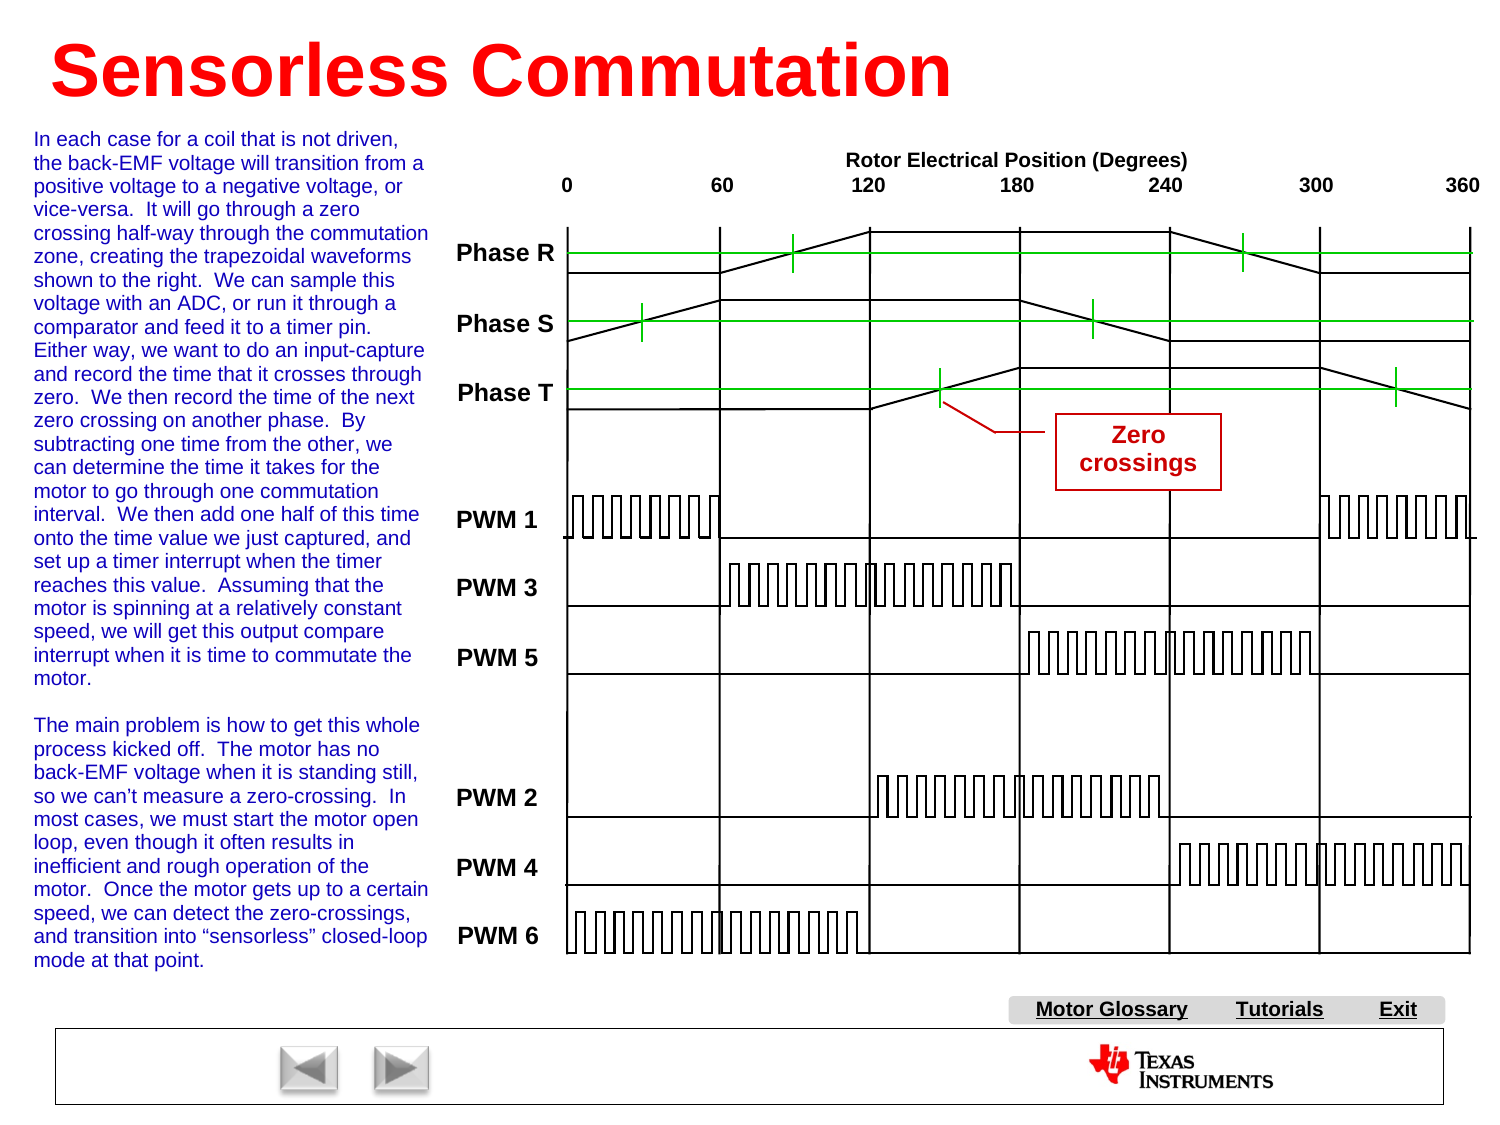

Sensorless Commutation
In each case for a coil that is not driven, the back-EMF voltage will transition from a positive voltage to a negative voltage, or vice-versa. It will go through a zero crossing half-way through the commutation zone, creating the trapezoidal waveforms shown to the right. We can sample this voltage with an ADC, or run it through a comparator and feed it to a timer pin. Either way, we want to do an input-capture and record the time that it crosses through zero. We then record the time of the next zero crossing on another phase. By subtracting one time from the other, we can determine the time it takes for the motor to go through one commutation interval. We then add one half of this time onto the time value we just captured, and set up a timer interrupt when the timer reaches this value. Assuming that the motor is spinning at a relatively constant speed, we will get this output compare interrupt when it is time to commutate the motor.
The main problem is how to get this whole process kicked off. The motor has no back-EMF voltage when it is standing still, so we can’t measure a zero-crossing. In most cases, we must start the motor open loop, even though it often results in inefficient and rough operation of the motor. Once the motor gets up to a certain speed, we can detect the zero-crossings, and transition into “sensorless” closed-loop mode at that point.
Rotor Electrical Position (Degrees)
0
60
120
180
240
300
360
Phase R
Phase S
Phase T
Zero crossings
PWM 1
PWM 3
PWM 5
PWM 2
PWM 4
PWM 6